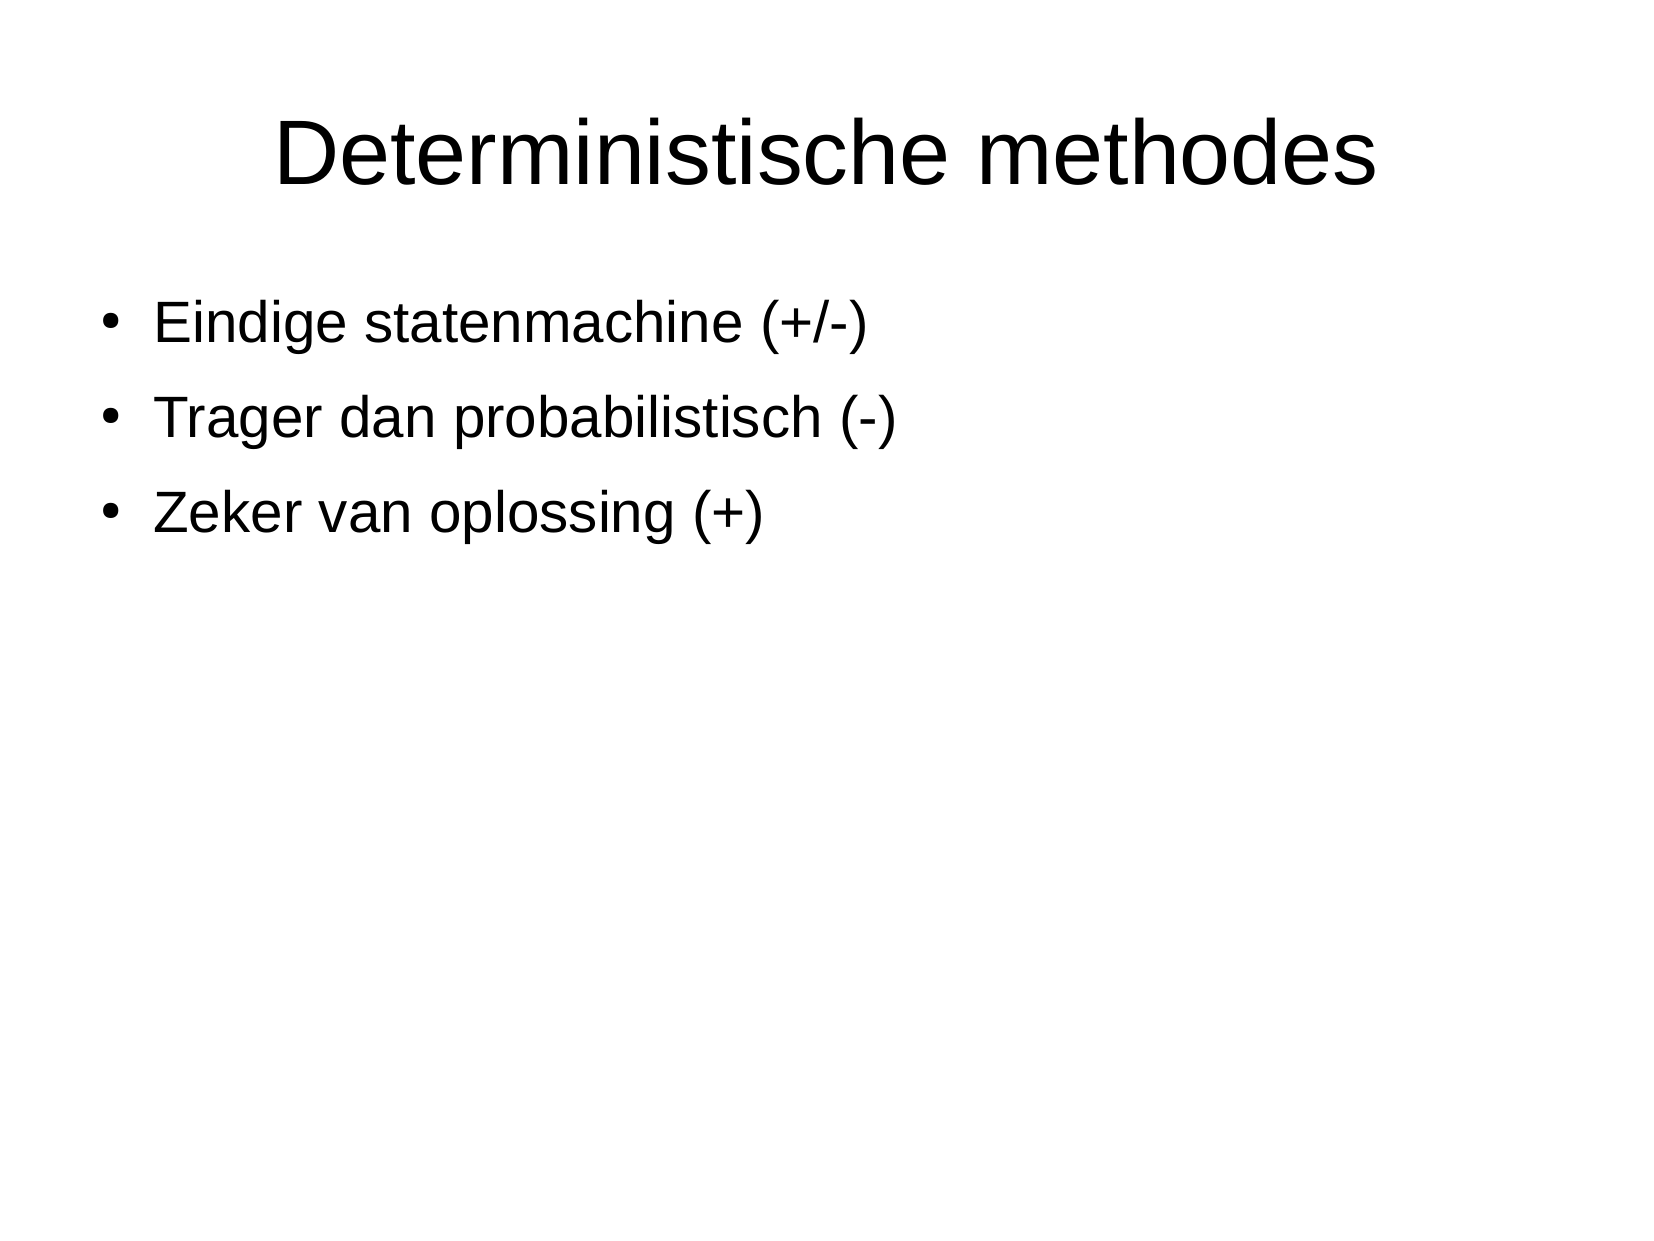

# Deterministische methodes
Eindige statenmachine (+/-)
Trager dan probabilistisch (-)
Zeker van oplossing (+)